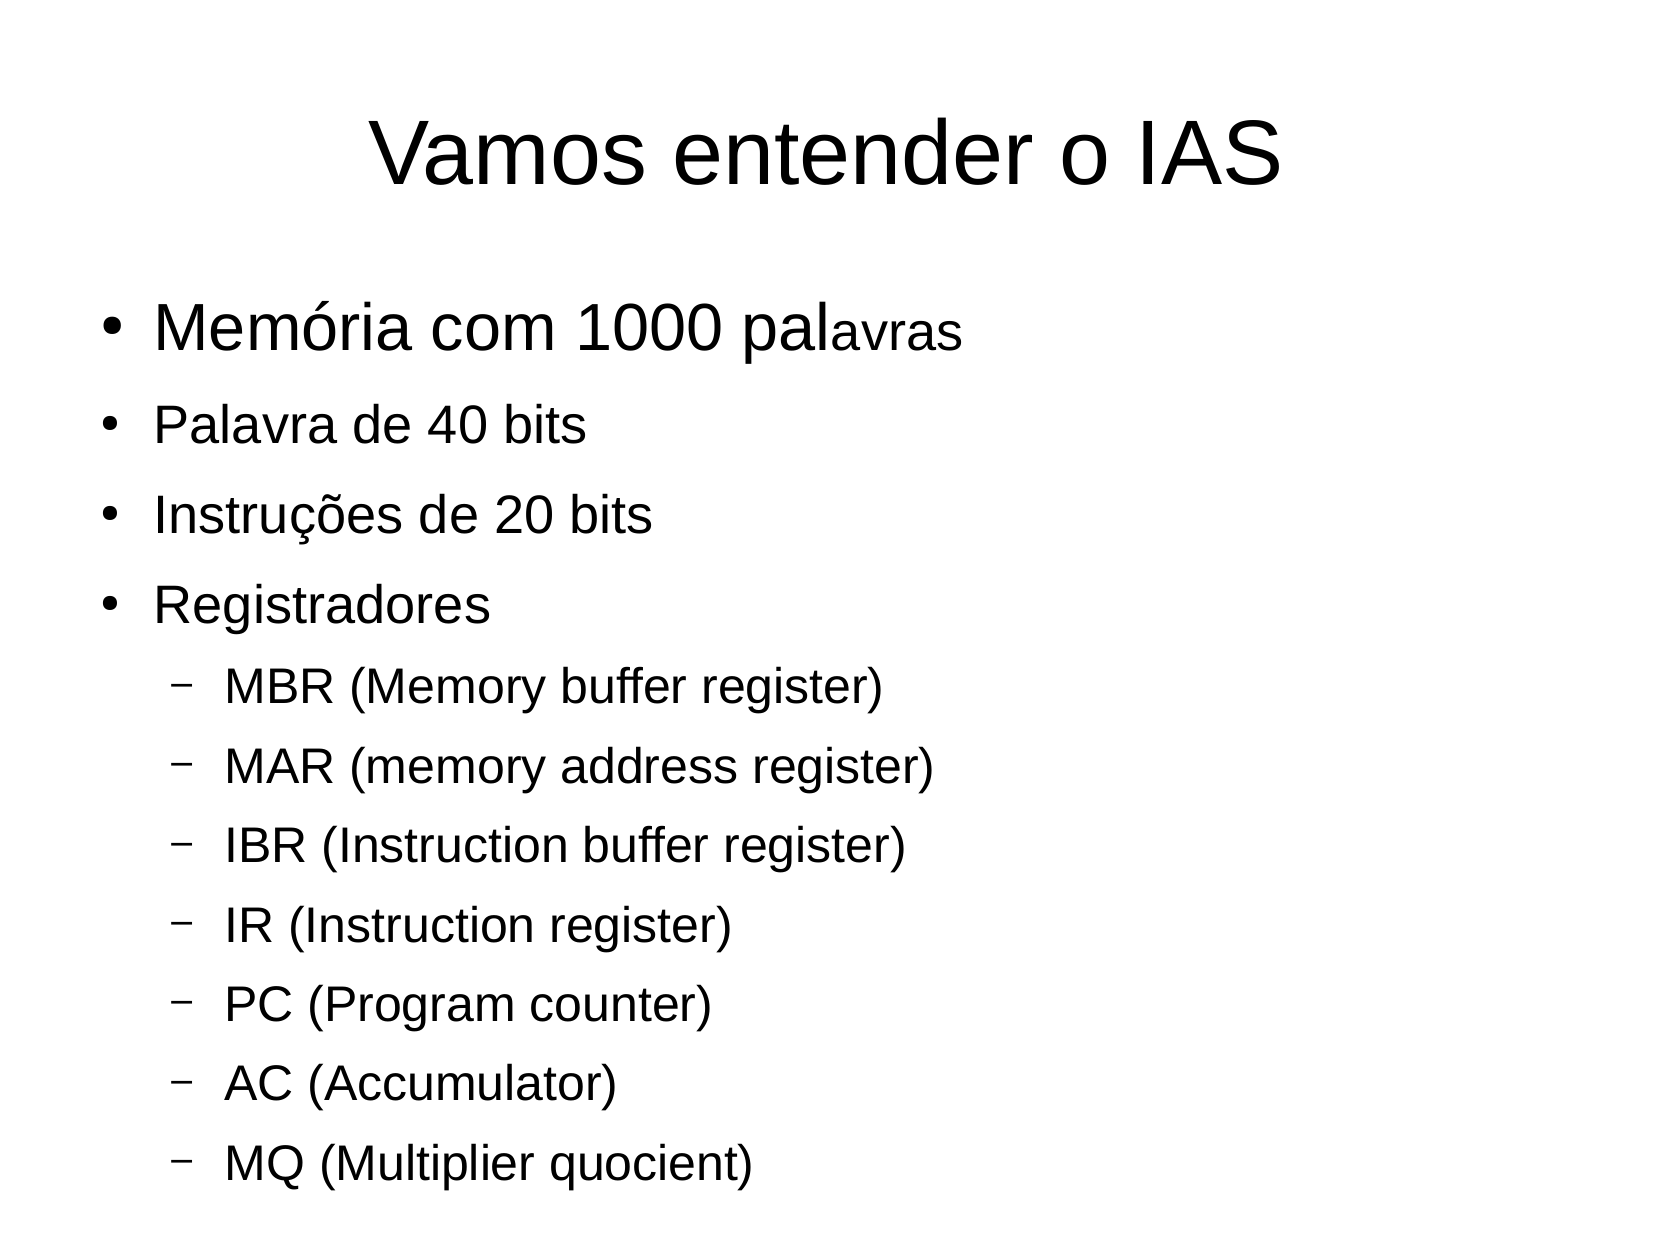

# Vamos entender o IAS
Memória com 1000 palavras
Palavra de 40 bits
Instruções de 20 bits
Registradores
MBR (Memory buffer register)
MAR (memory address register)
IBR (Instruction buffer register)
IR (Instruction register)
PC (Program counter)
AC (Accumulator)
MQ (Multiplier quocient)